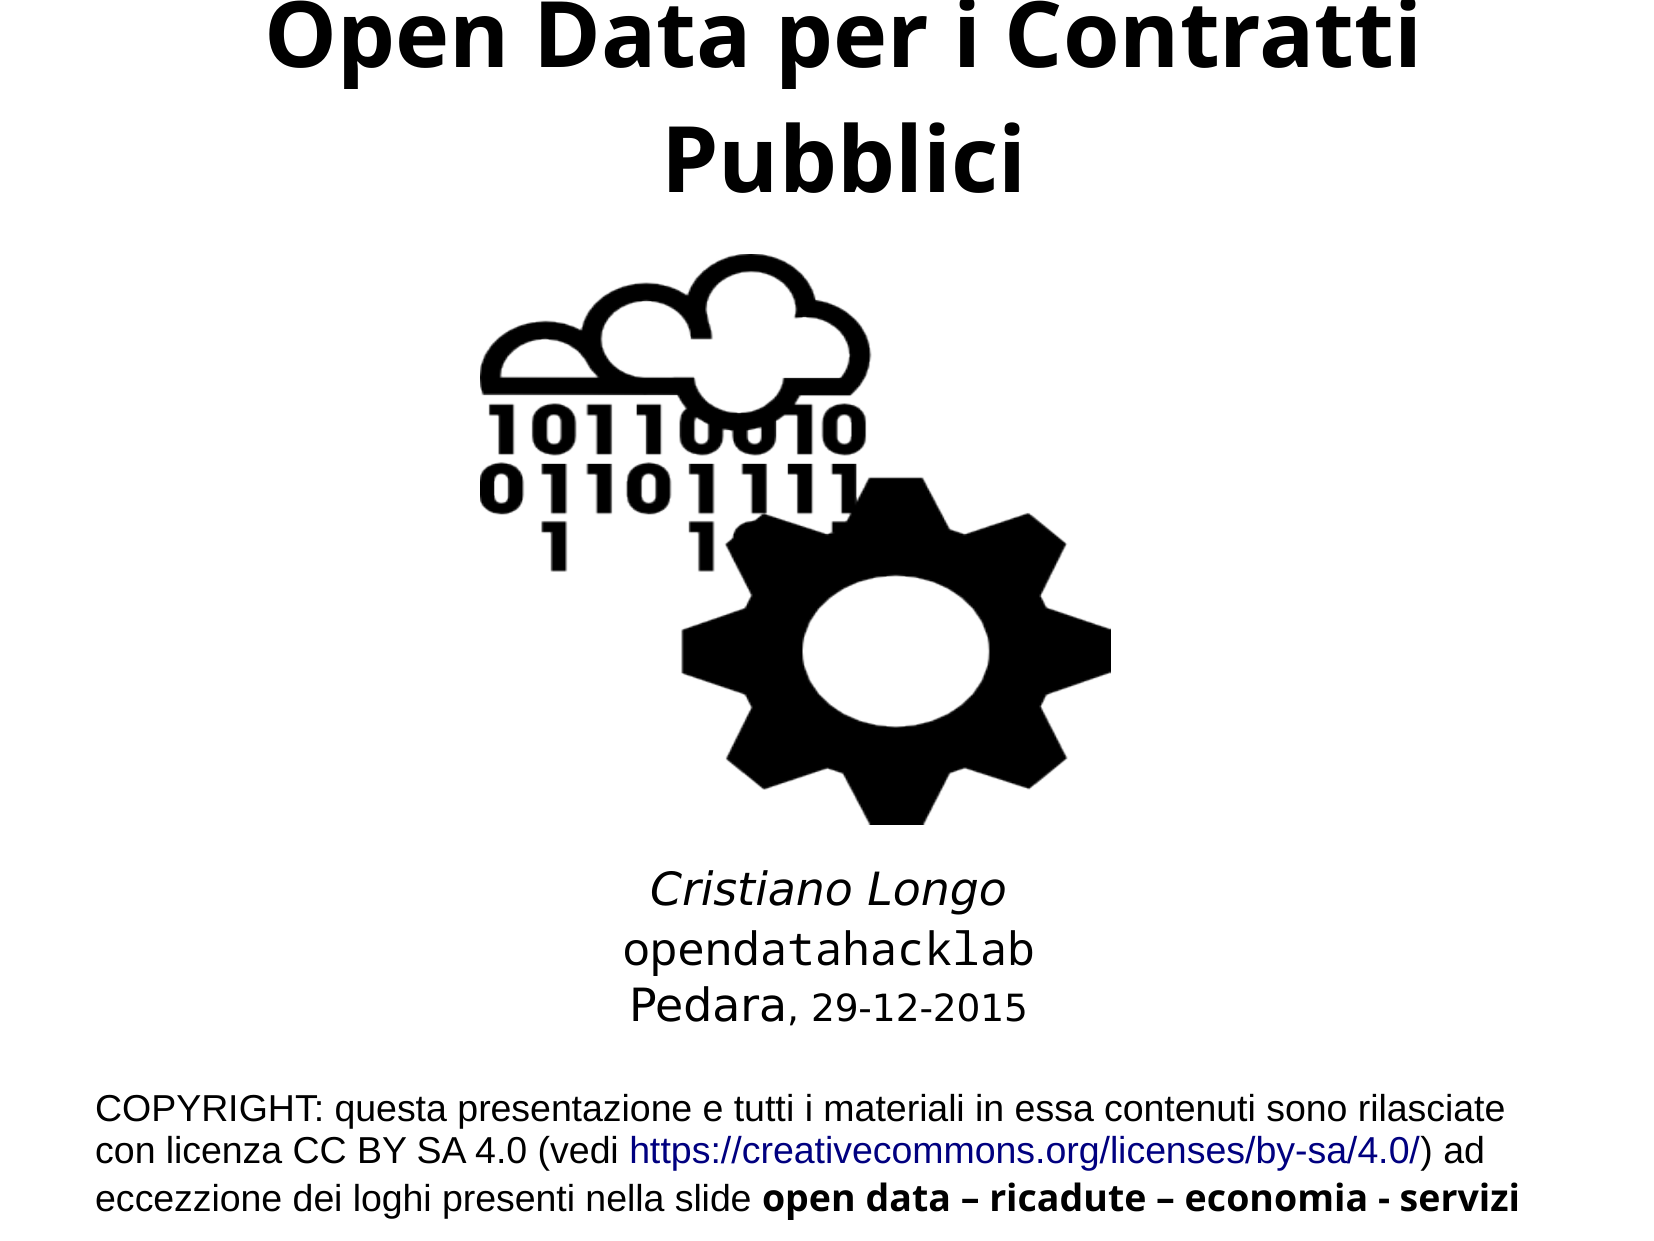

# Open Data per i Contratti Pubblici
Cristiano Longo
opendatahacklab
Pedara, 29-12-2015
COPYRIGHT: questa presentazione e tutti i materiali in essa contenuti sono rilasciate con licenza CC BY SA 4.0 (vedi https://creativecommons.org/licenses/by-sa/4.0/) ad eccezzione dei loghi presenti nella slide open data – ricadute – economia - servizi